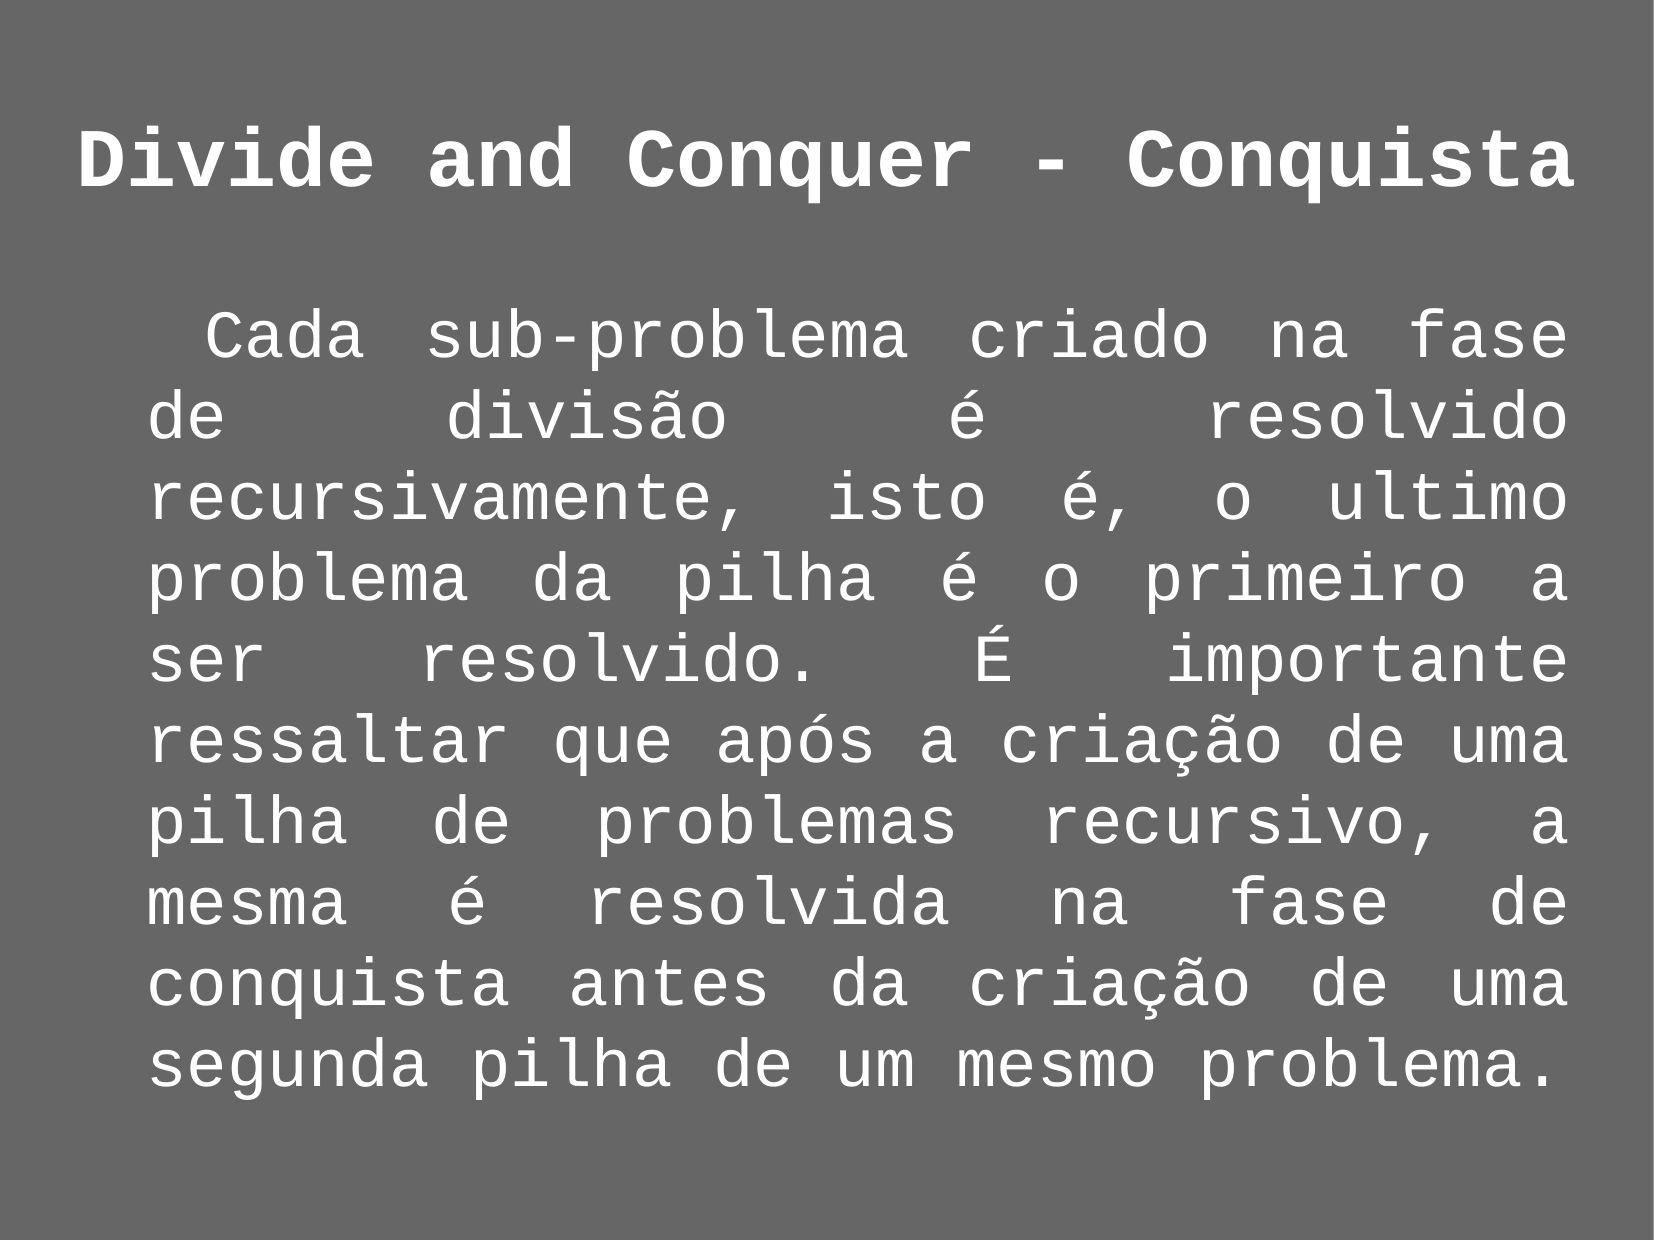

Divide and Conquer - Conquista
 Cada sub-problema criado na fase de divisão é resolvido recursivamente, isto é, o ultimo problema da pilha é o primeiro a ser resolvido. É importante ressaltar que após a criação de uma pilha de problemas recursivo, a mesma é resolvida na fase de conquista antes da criação de uma segunda pilha de um mesmo problema.